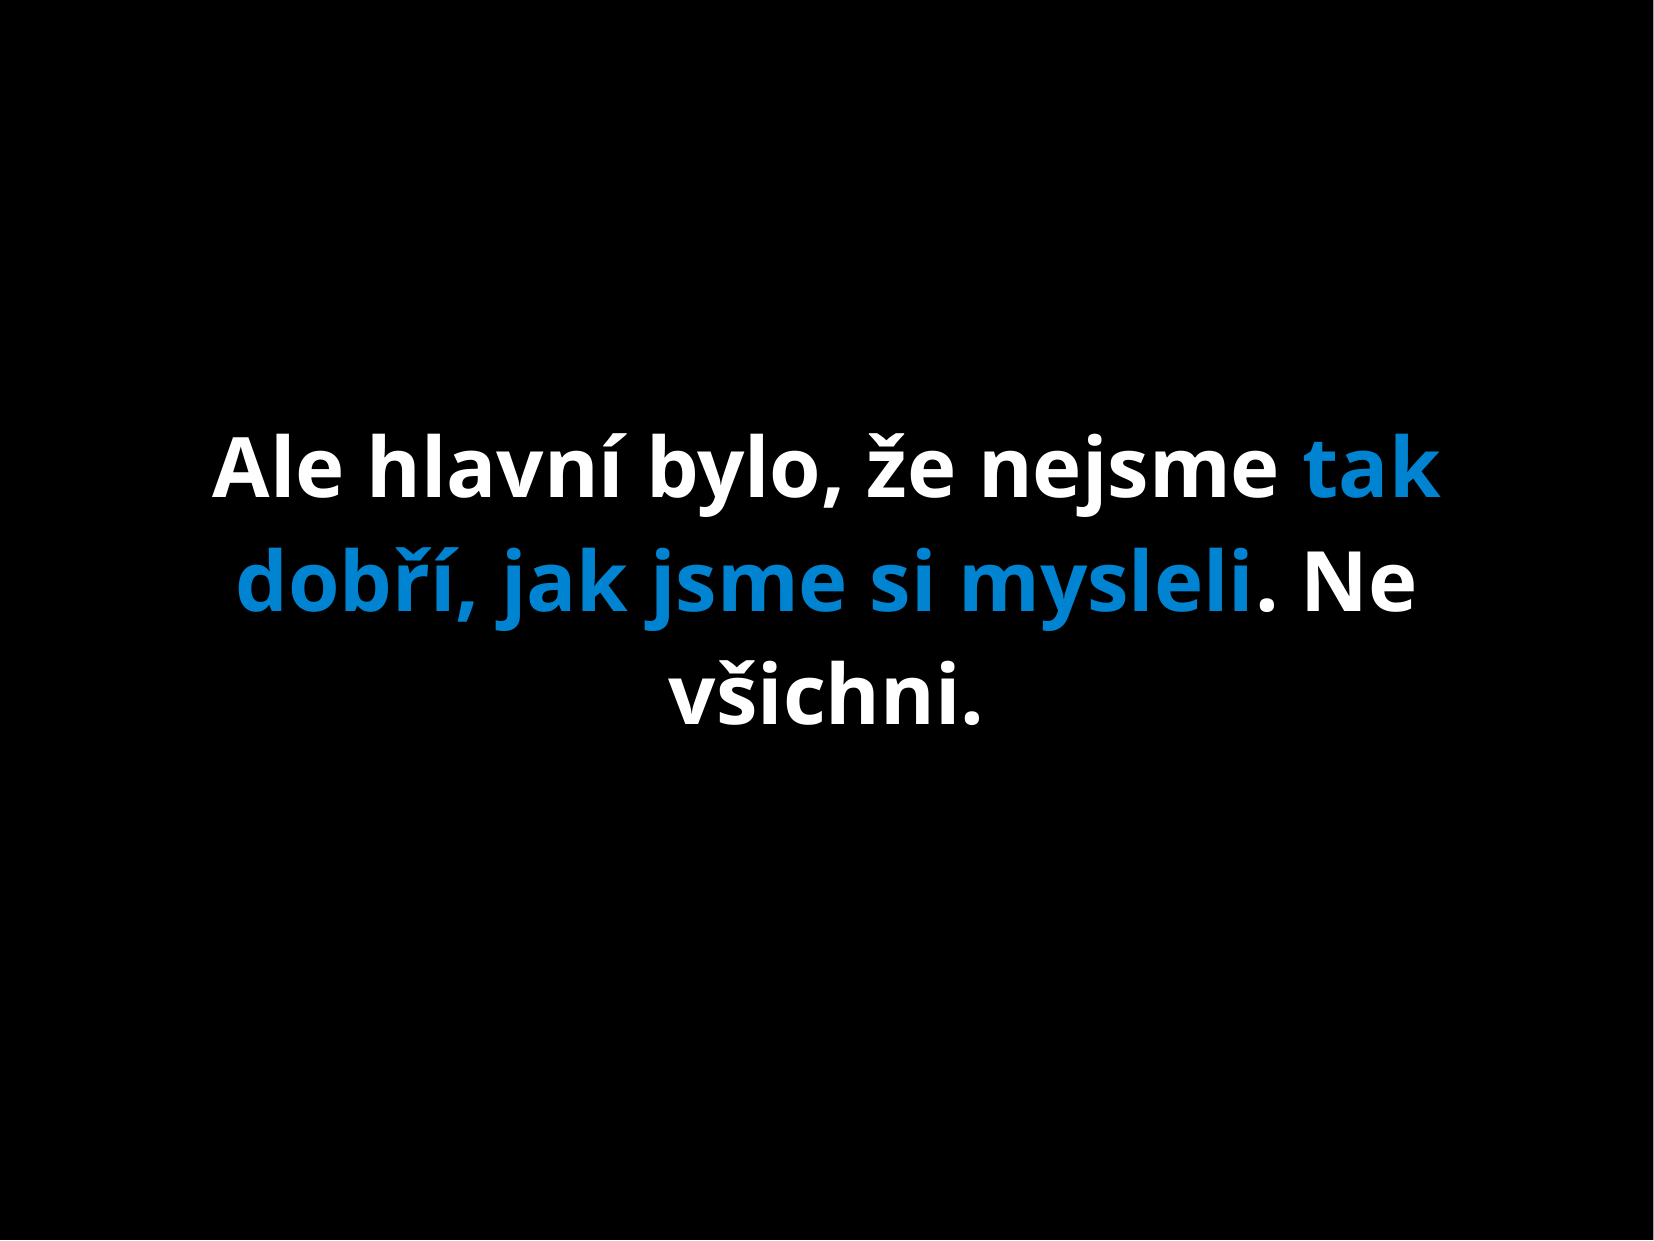

# Ale hlavní bylo, že nejsme tak dobří, jak jsme si mysleli. Ne všichni.